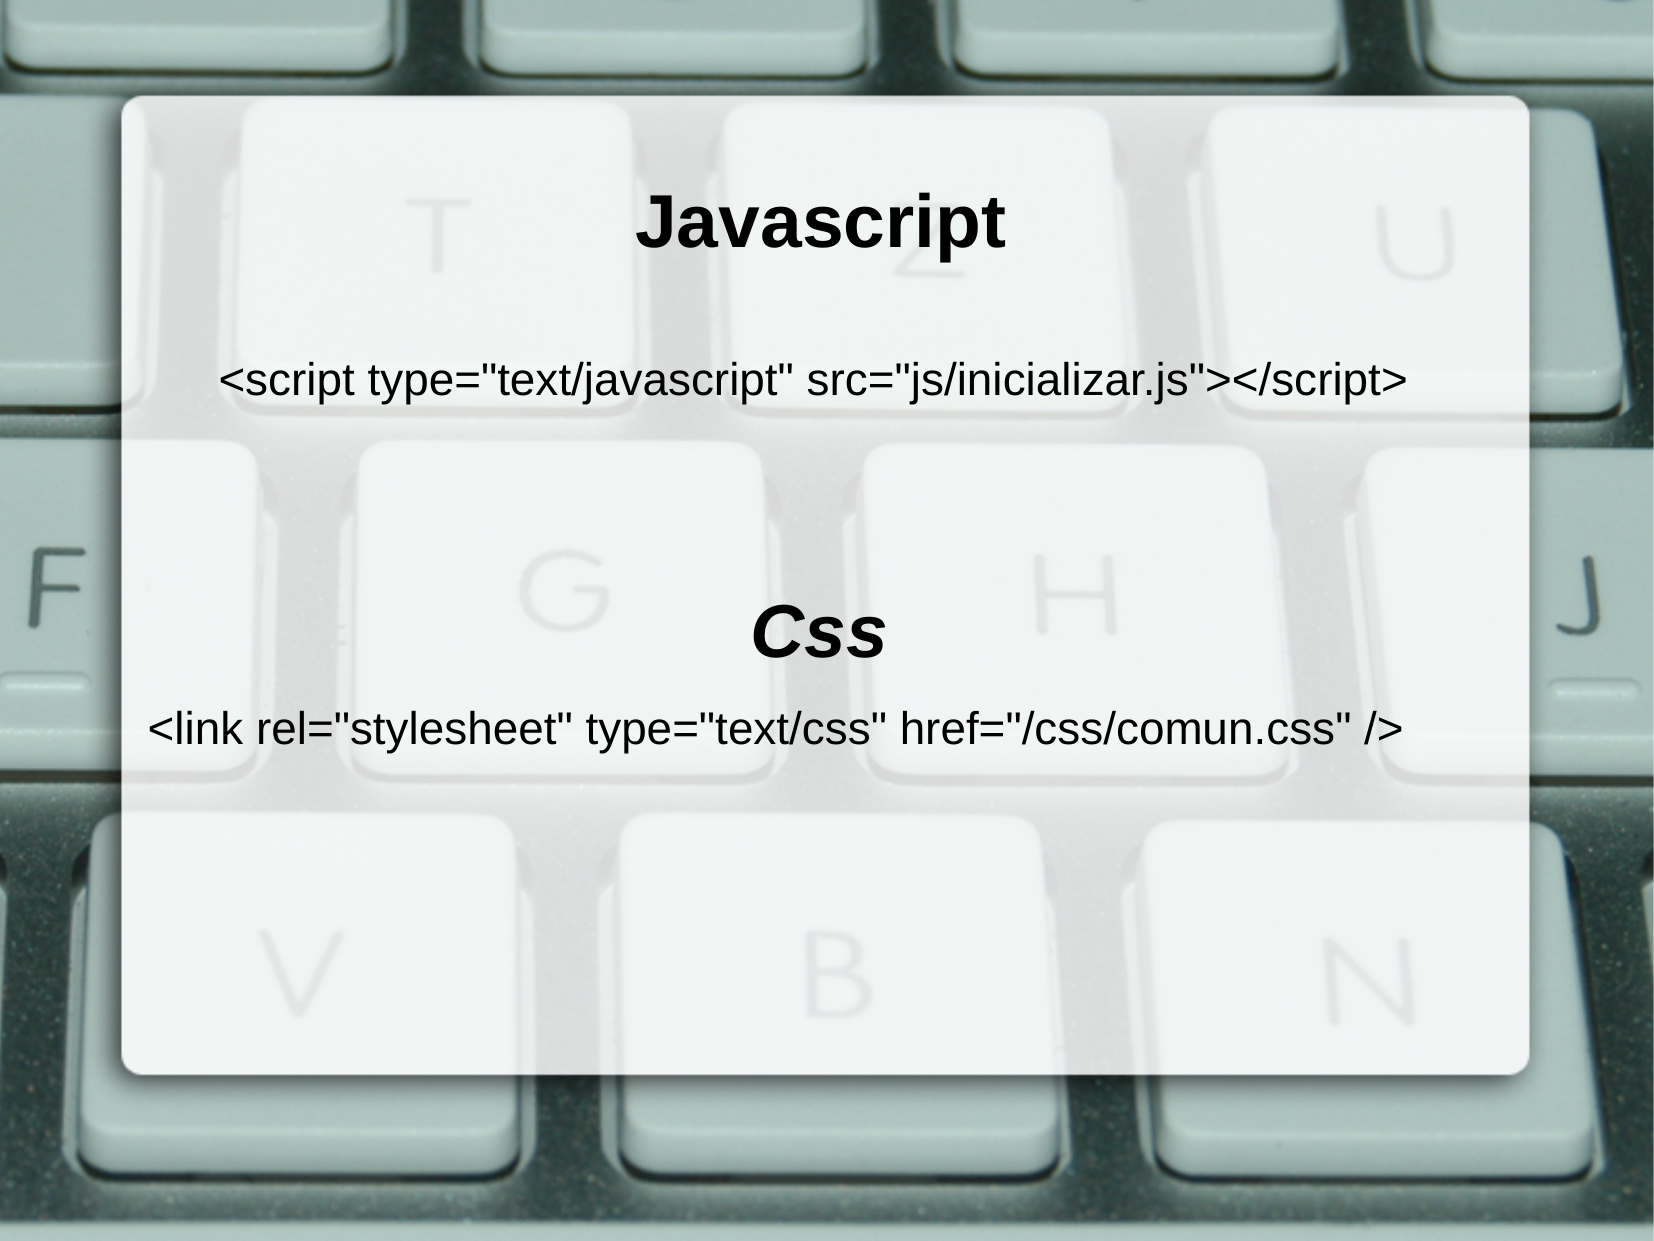

# Javascript
<script type="text/javascript" src="js/inicializar.js"></script>
Css
<link rel="stylesheet" type="text/css" href="/css/comun.css" />